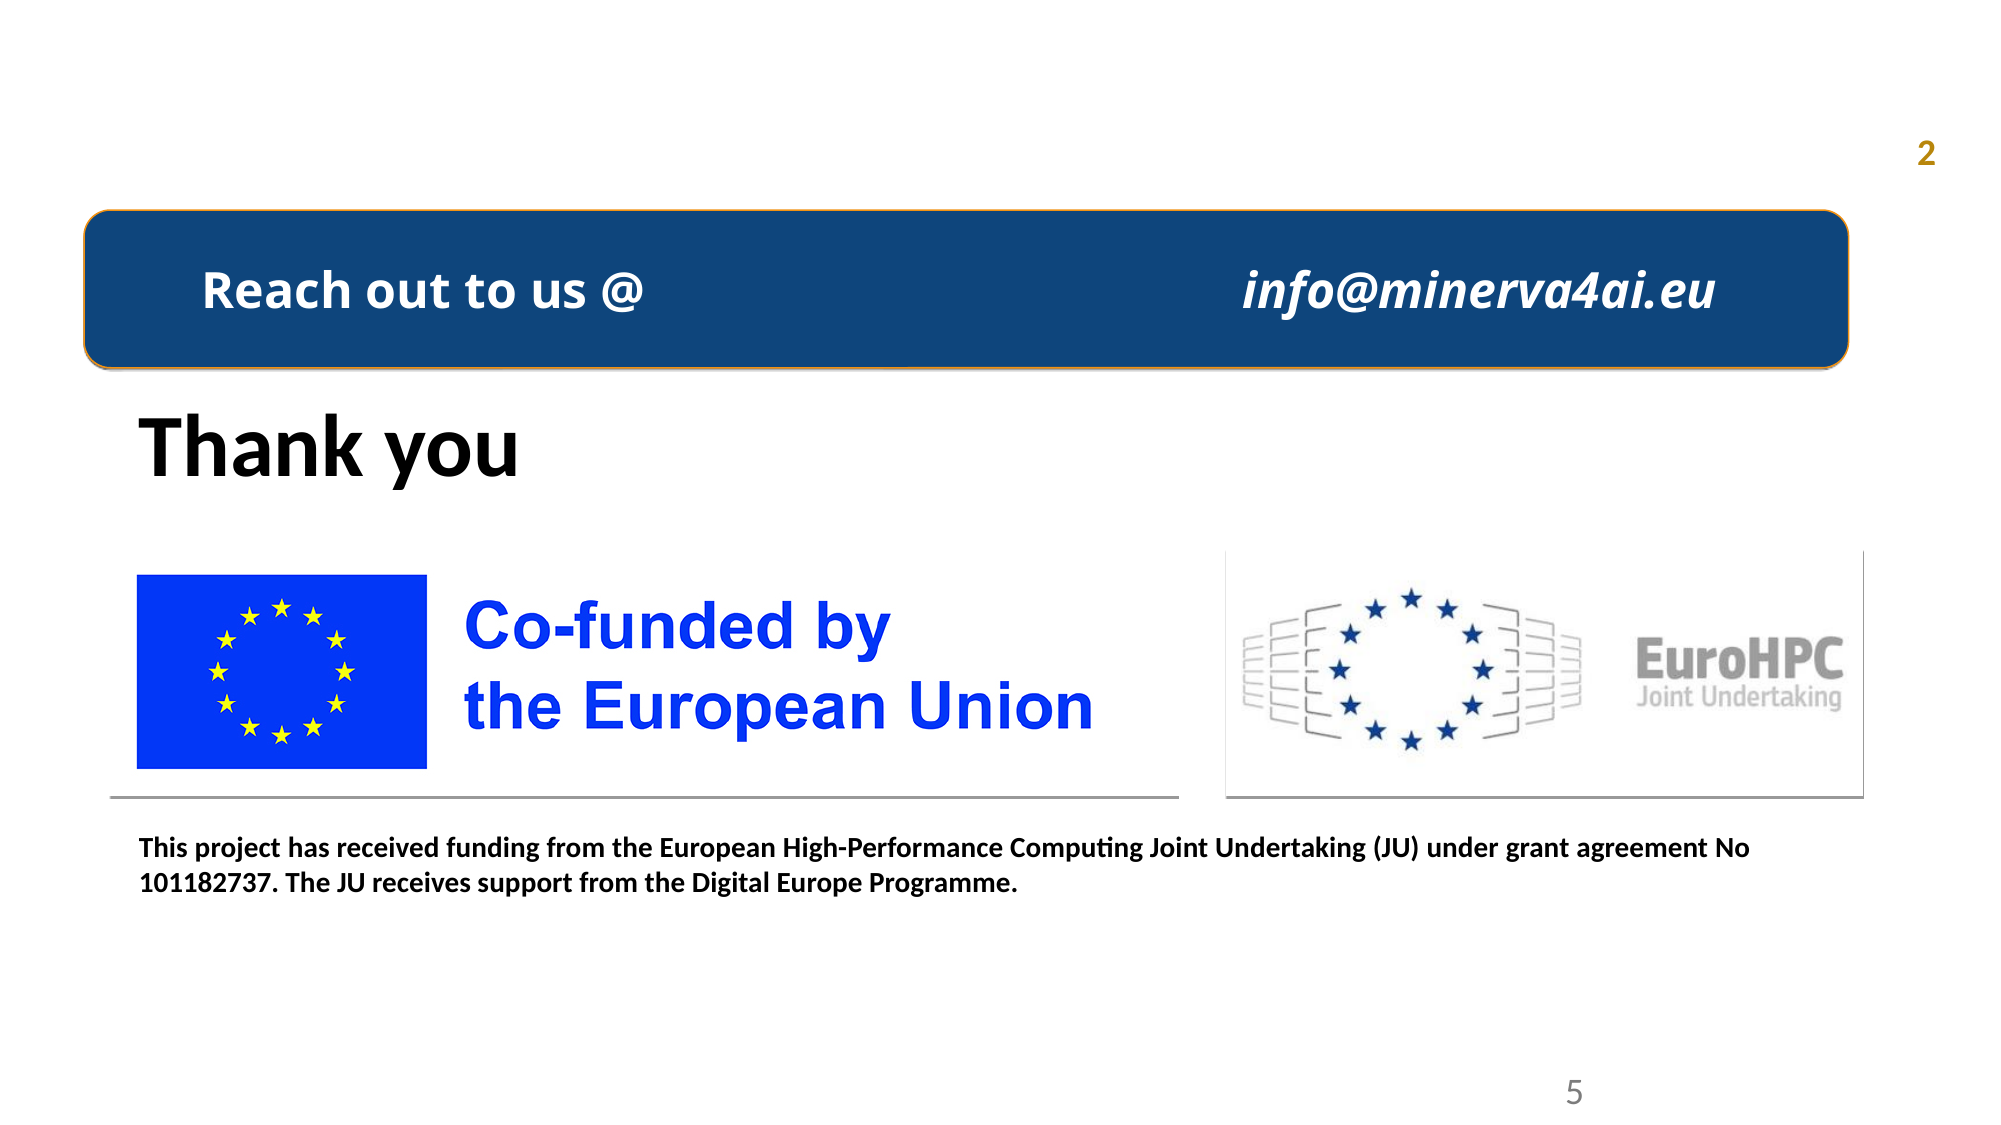

Thank you
2
Reach out to us @ info@minerva4ai.eu
This project has received funding from the European High-Performance Computing Joint Undertaking (JU) under grant agreement No 101182737. The JU receives support from the Digital Europe Programme.